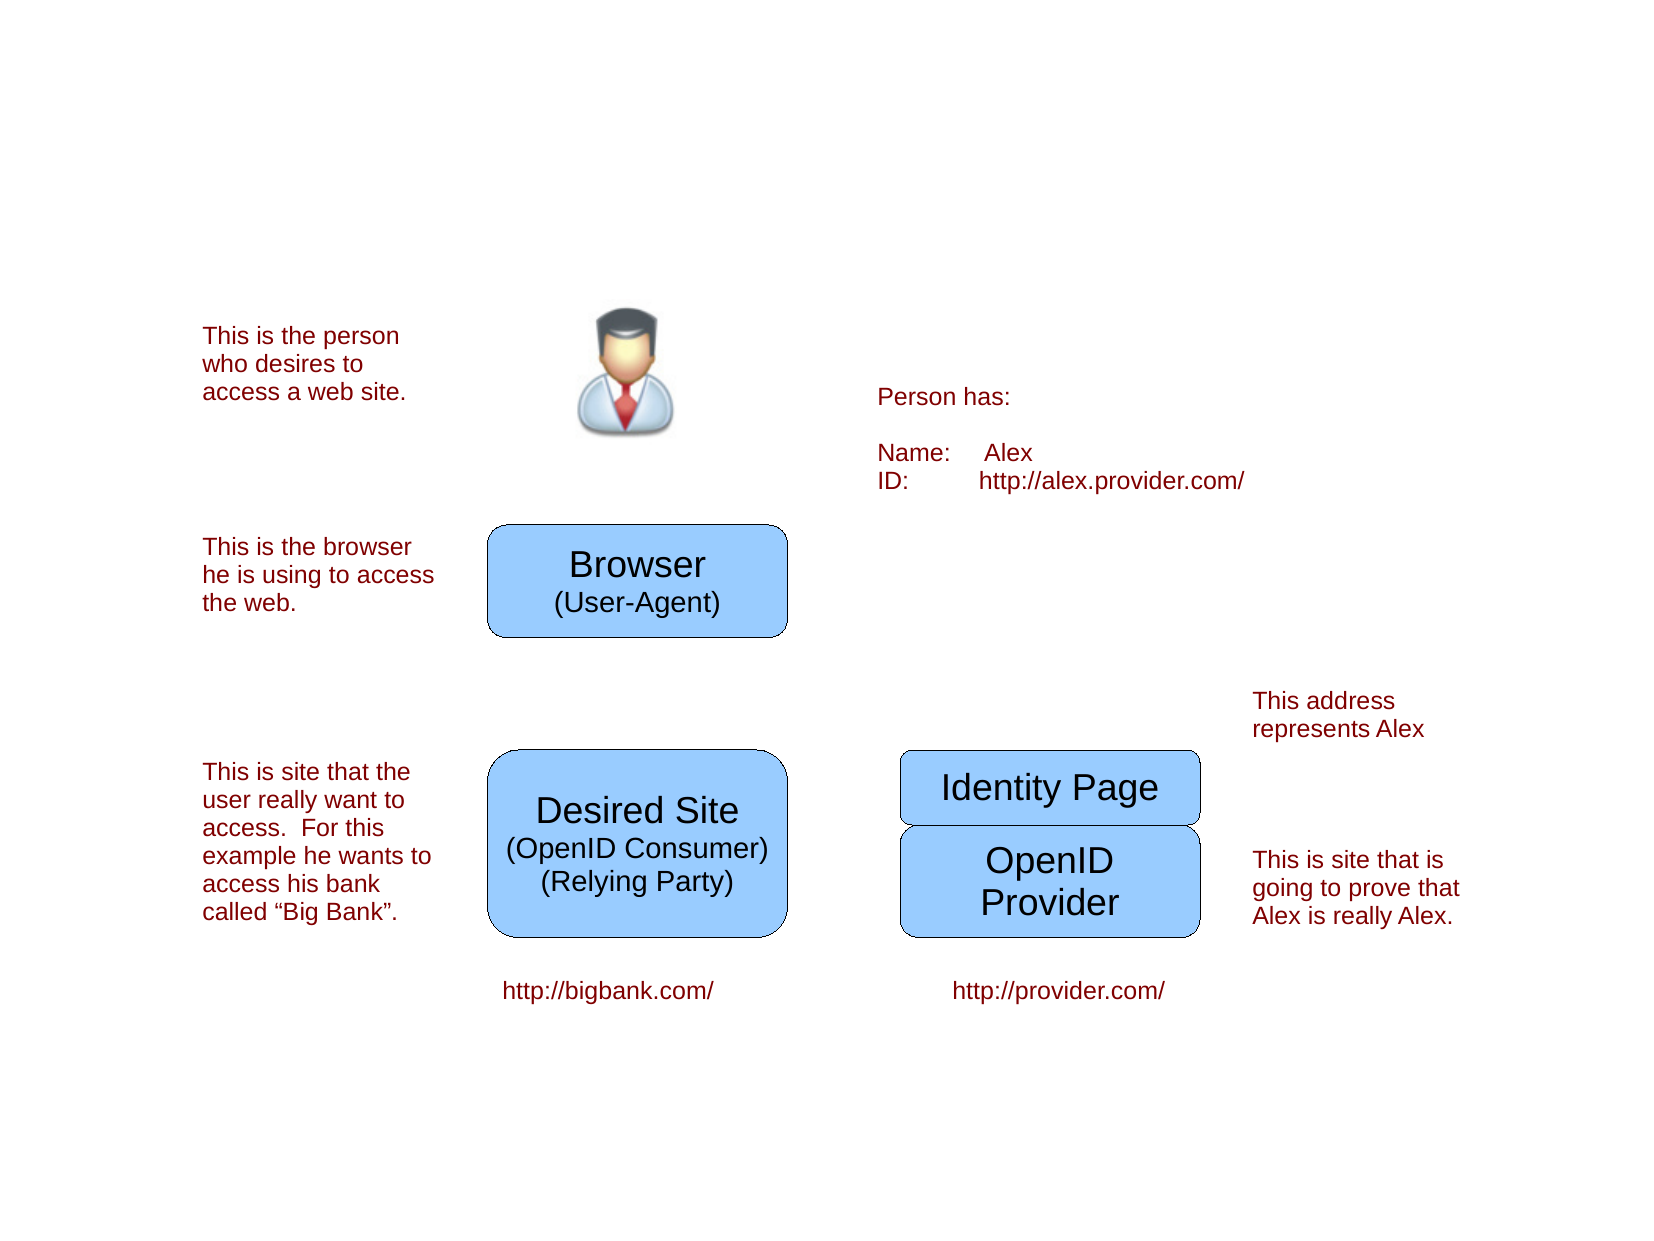

This is the person who desires to access a web site.
Person has:
Name: Alex
ID: http://alex.provider.com/
Browser
(User-Agent)
This is the browser he is using to access the web.
This address
represents Alex
This is site that the user really want to access. For this example he wants to access his bank called “Big Bank”.
Desired Site
(OpenID Consumer)
(Relying Party)
Identity Page
OpenID
Provider
This is site that is going to prove that Alex is really Alex.
http://bigbank.com/
http://provider.com/